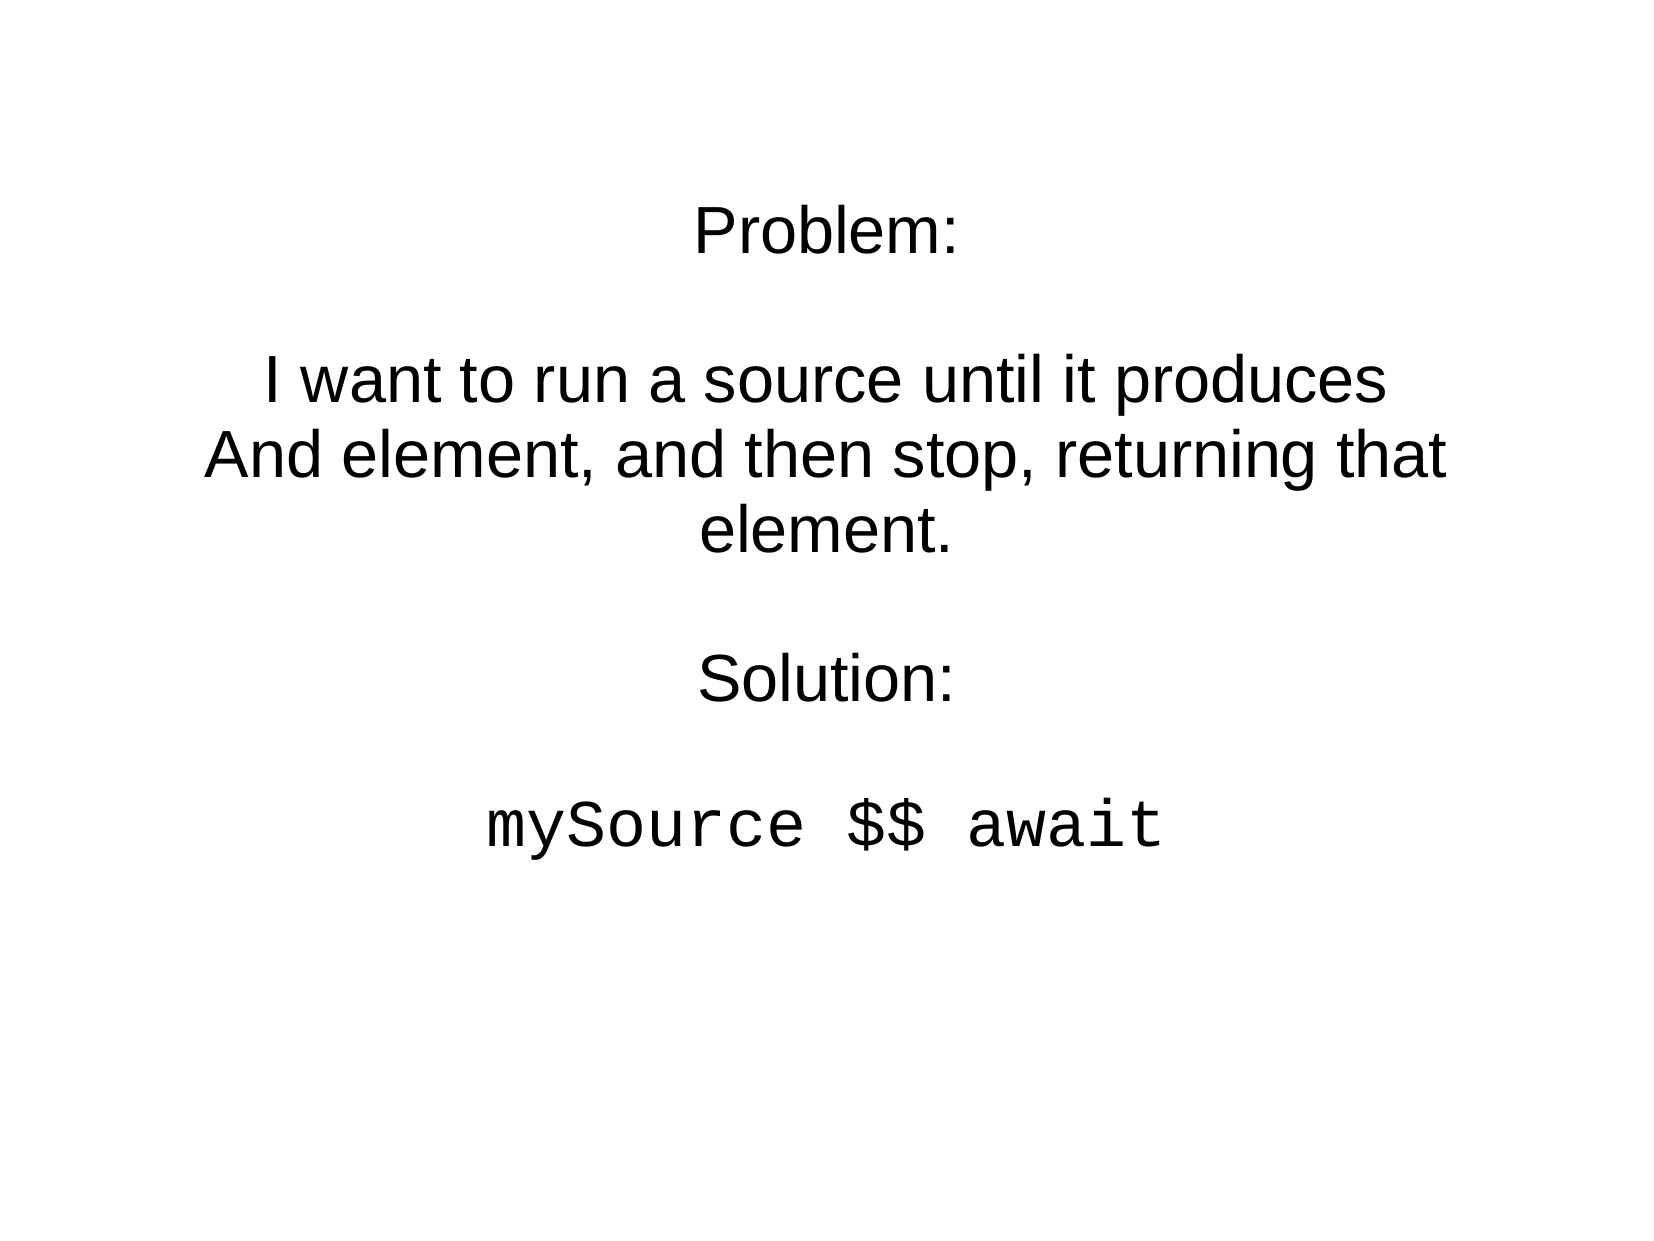

# Problem:
I want to run a source until it produces
And element, and then stop, returning that element.
Solution:
mySource $$ await